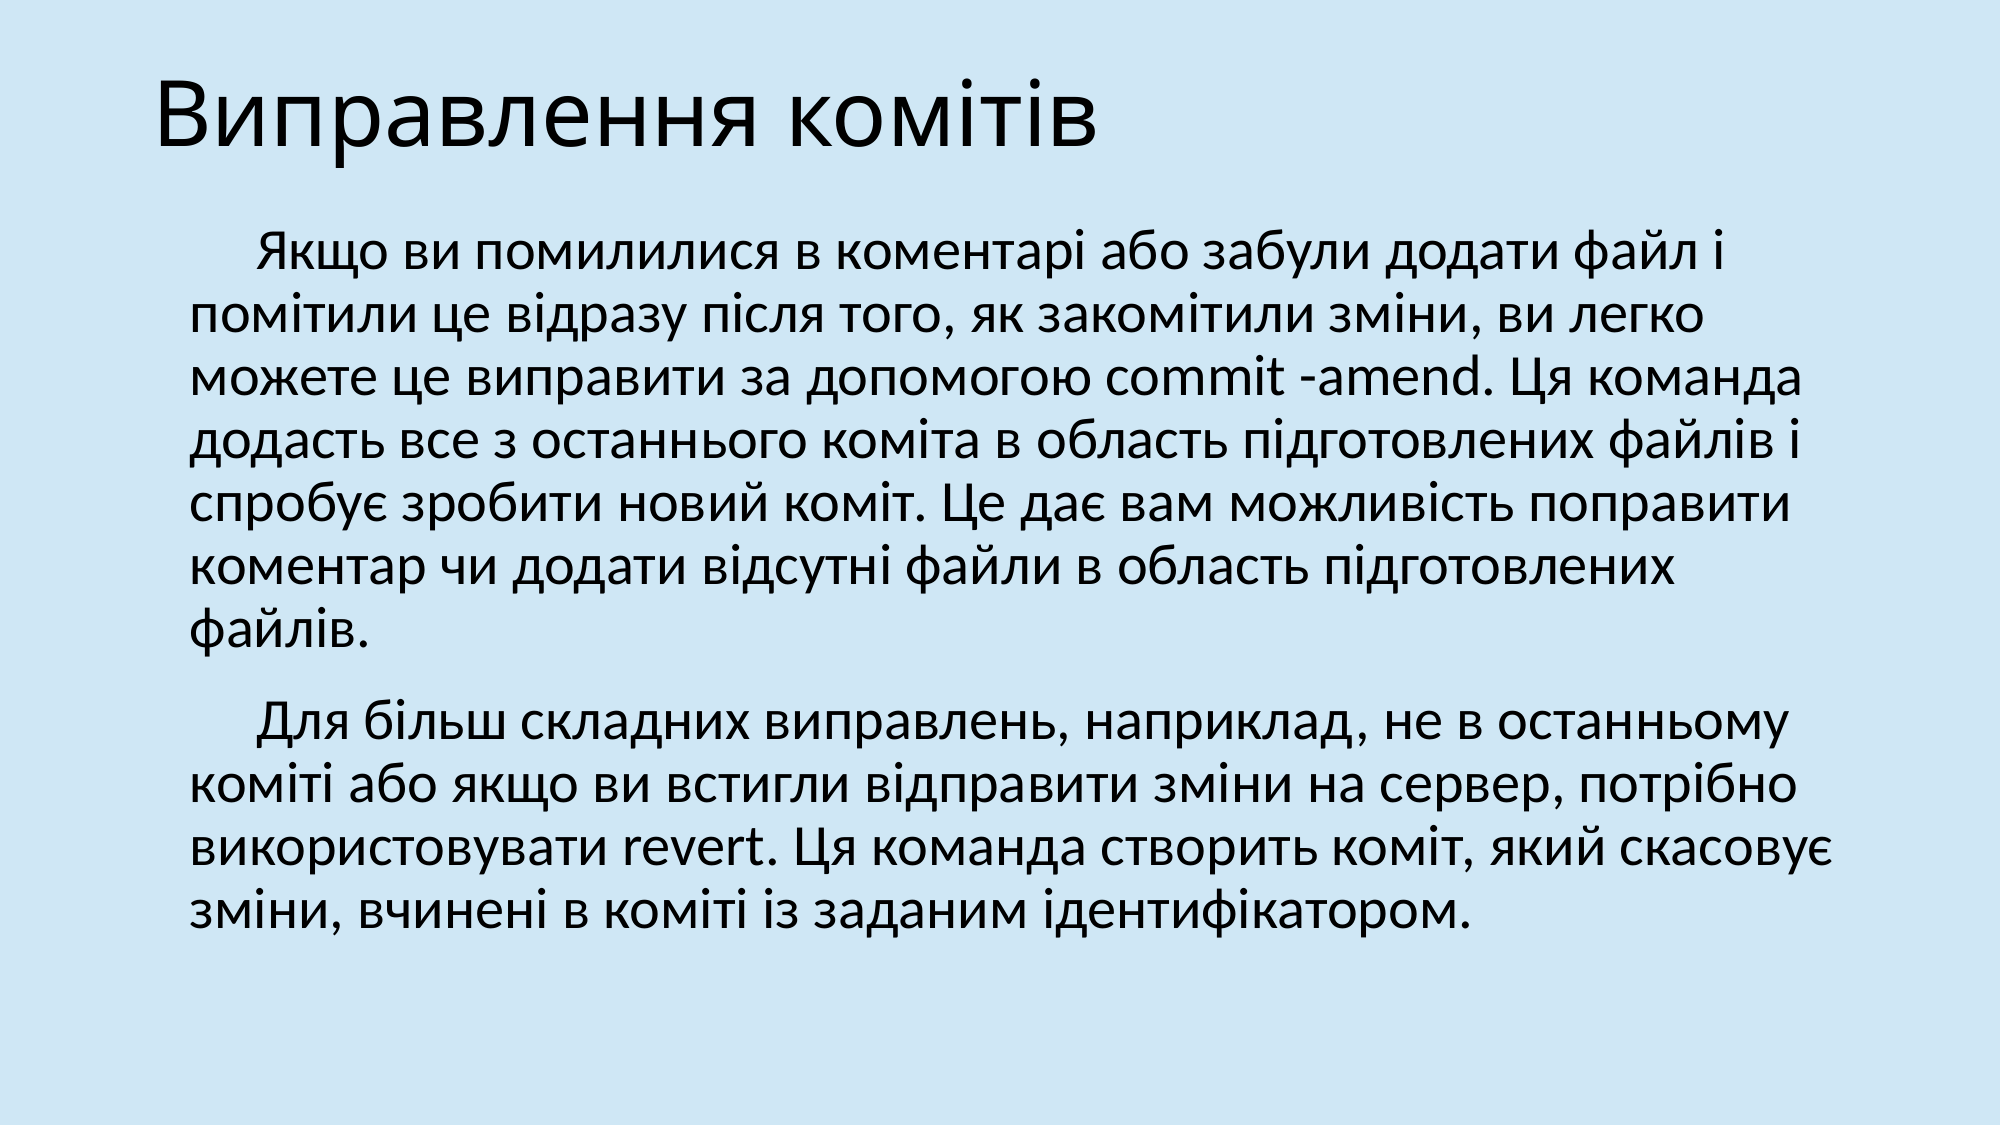

# Виправлення комітів
 Якщо ви помилилися в коментарі або забули додати файл і помітили це відразу після того, як закомітили зміни, ви легко можете це виправити за допомогою commit -amend. Ця команда додасть все з останнього коміта в область підготовлених файлів і спробує зробити новий коміт. Це дає вам можливість поправити коментар чи додати відсутні файли в область підготовлених файлів.
 Для більш складних виправлень, наприклад, не в останньому коміті або якщо ви встигли відправити зміни на сервер, потрібно використовувати revert. Ця команда створить коміт, який скасовує зміни, вчинені в коміті із заданим ідентифікатором.